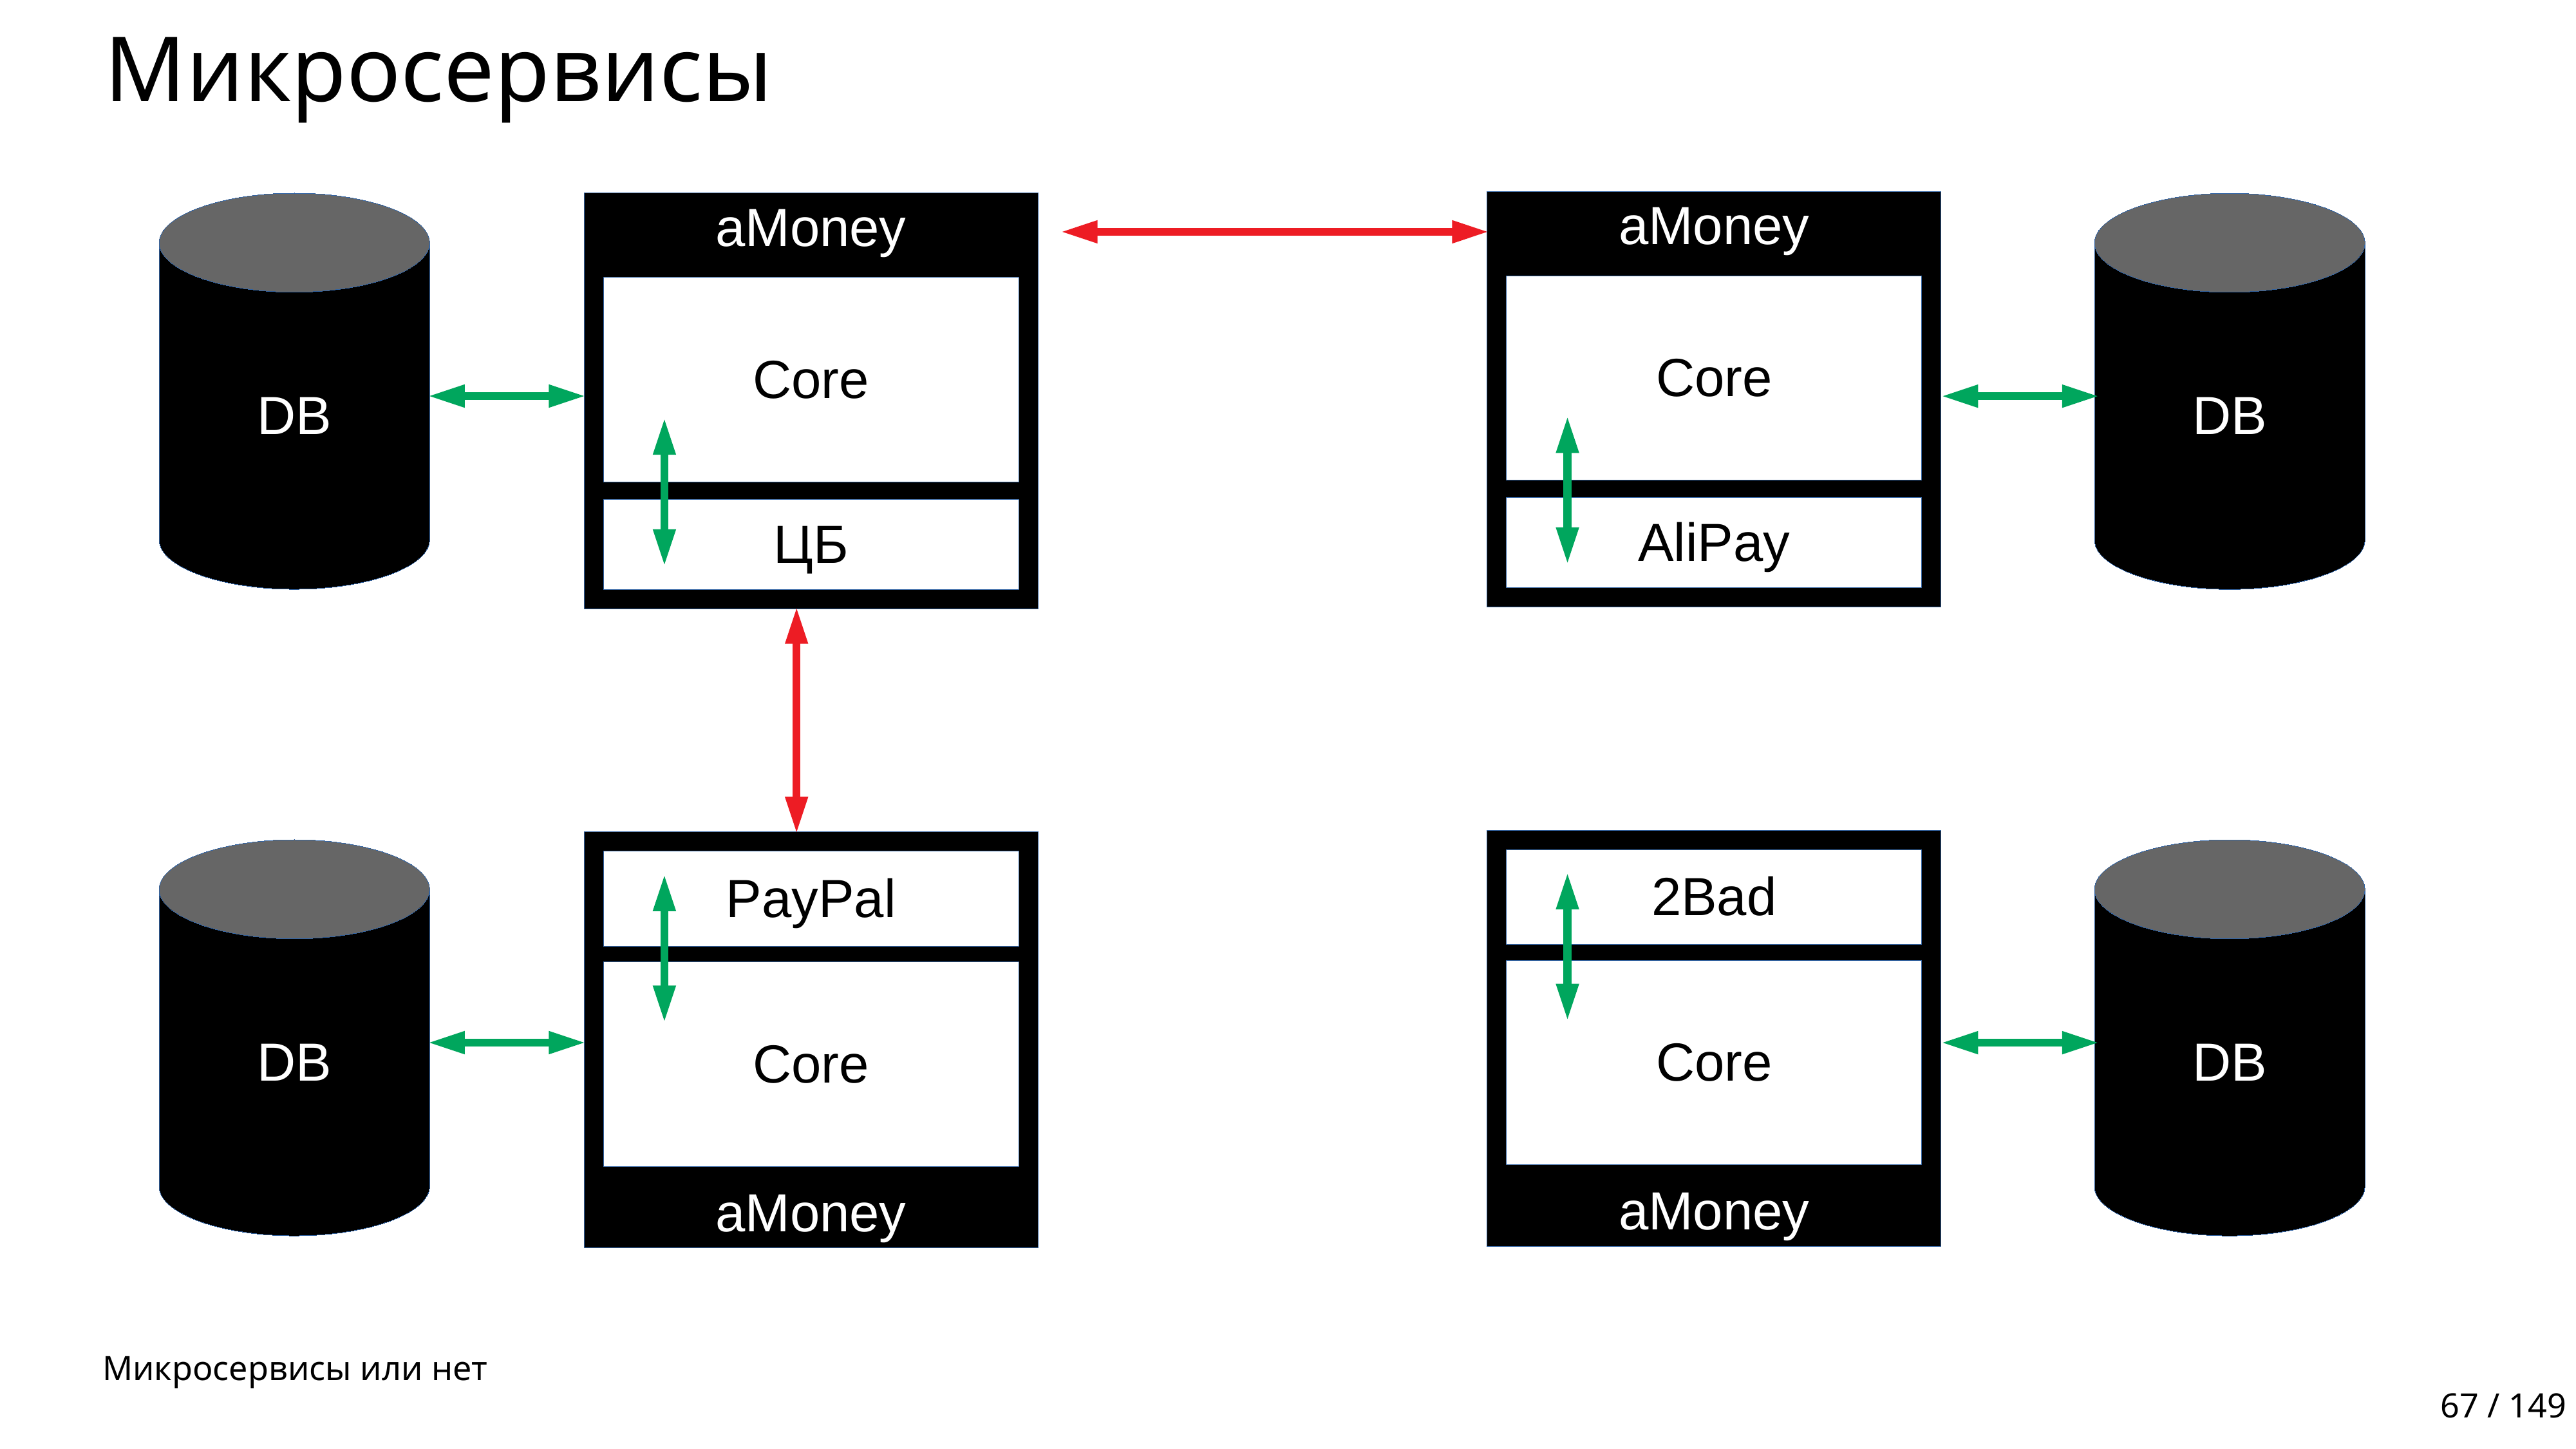

Микросервисы
aMoney
DB
aMoney
DB
Core
Core
AliPay
ЦБ
aMoney
aMoney
DB
DB
2Bad
PayPal
Core
Core
# Микросервисы или нет